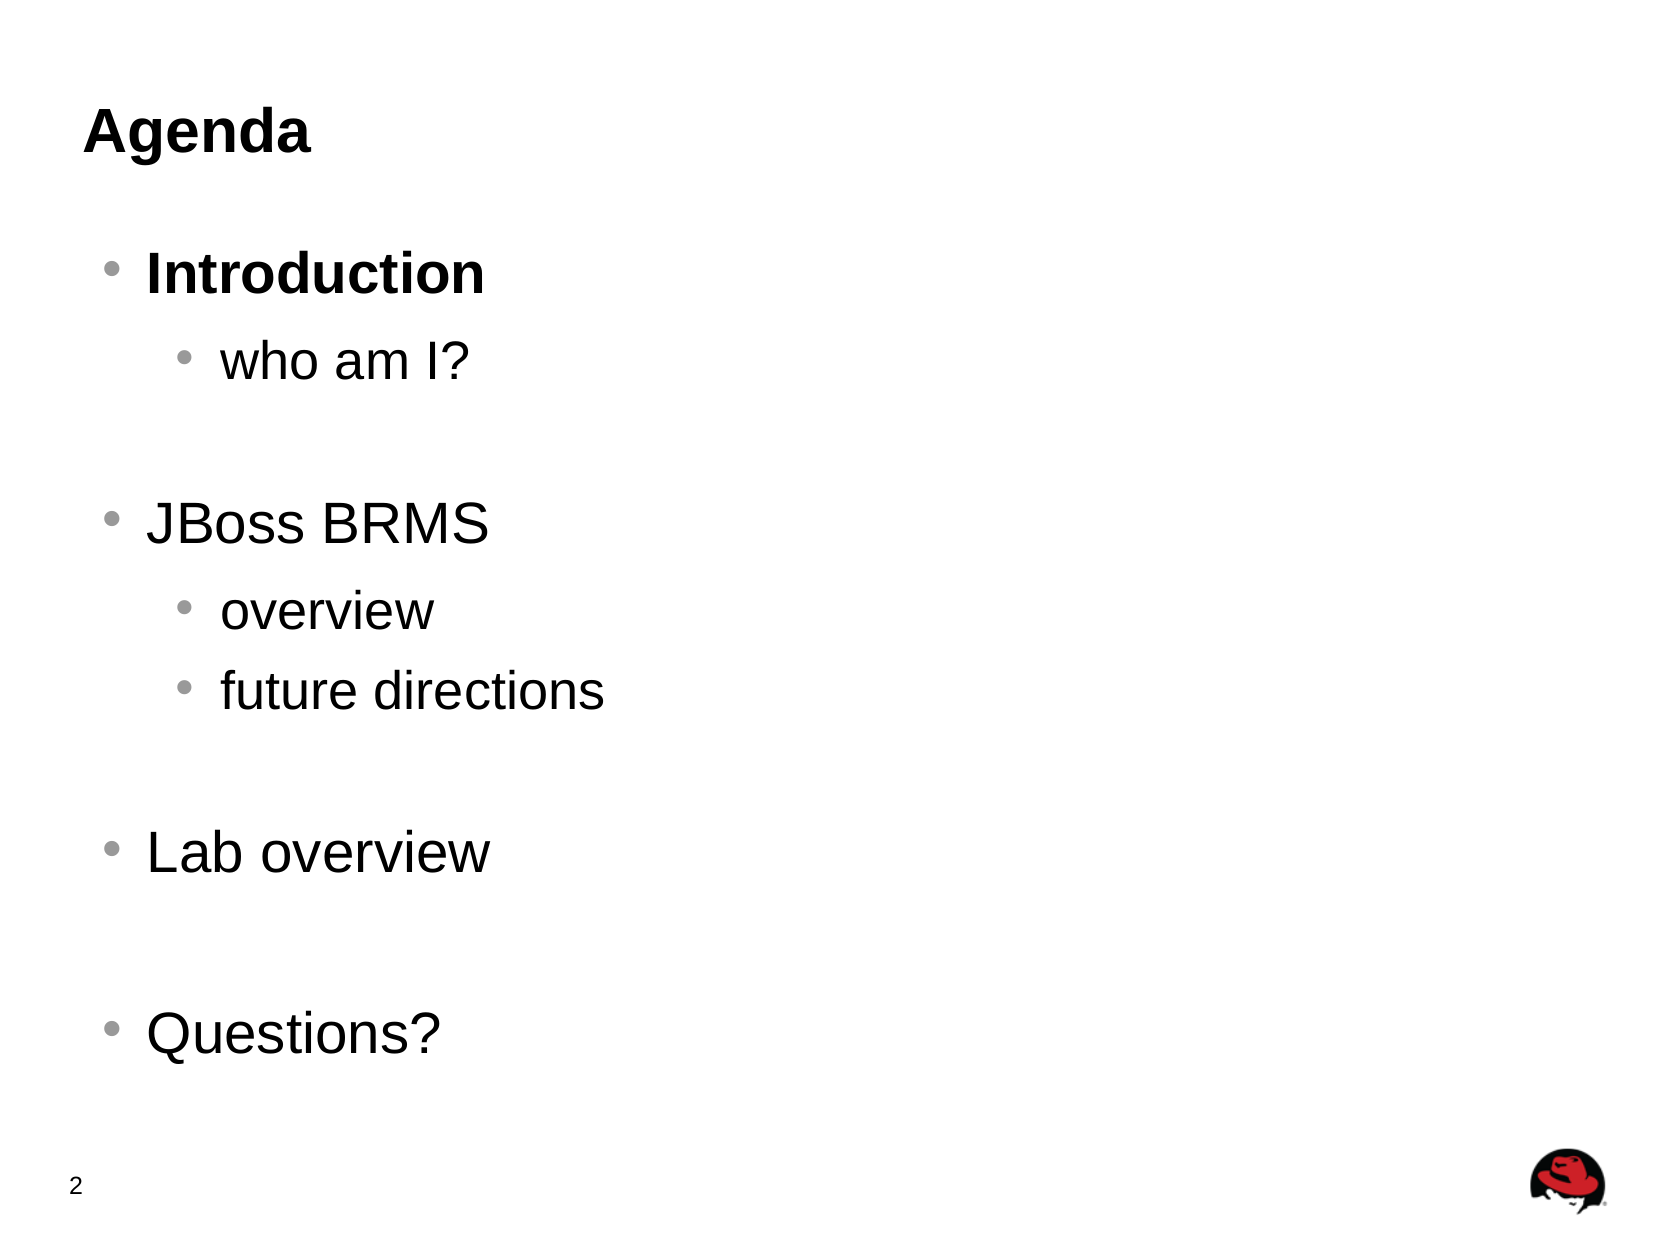

# Agenda
Introduction
who am I?
JBoss BRMS
overview
future directions
Lab overview
Questions?